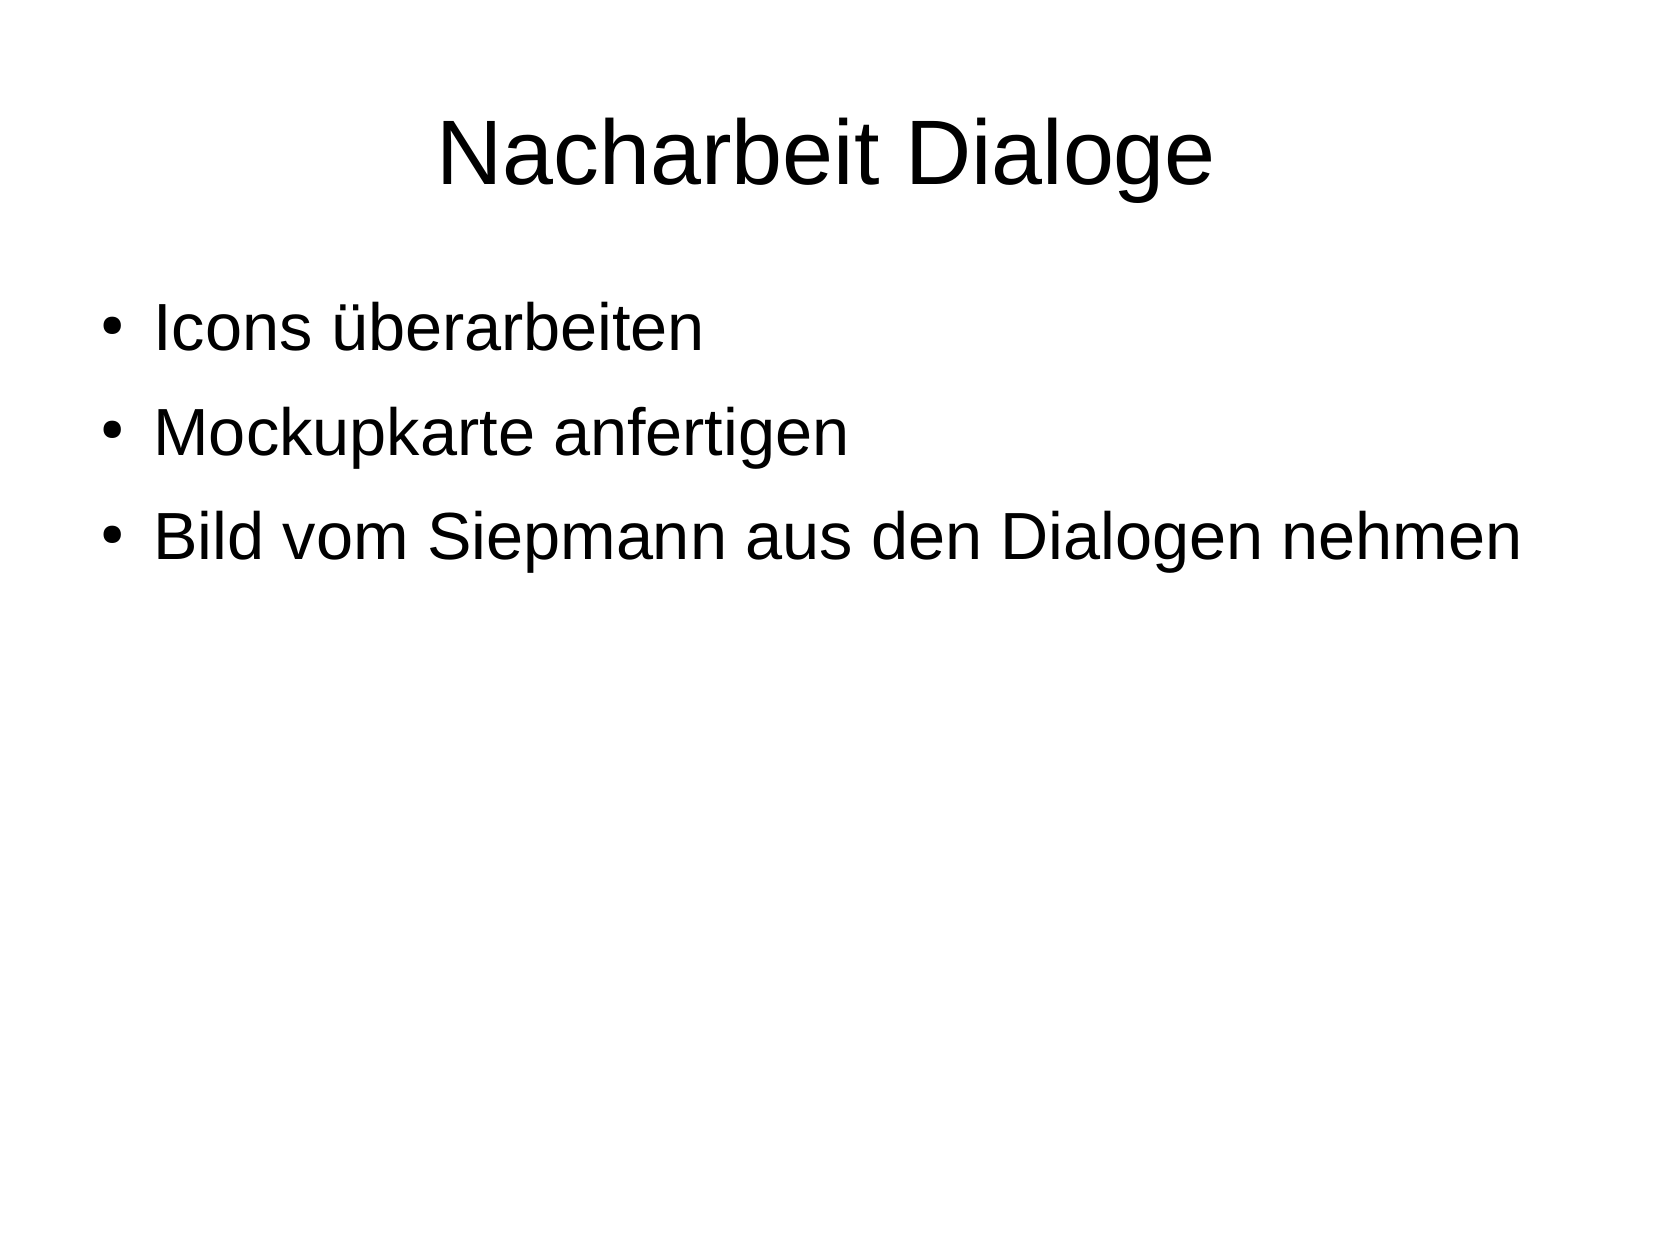

# Nacharbeit Dialoge
Icons überarbeiten
Mockupkarte anfertigen
Bild vom Siepmann aus den Dialogen nehmen